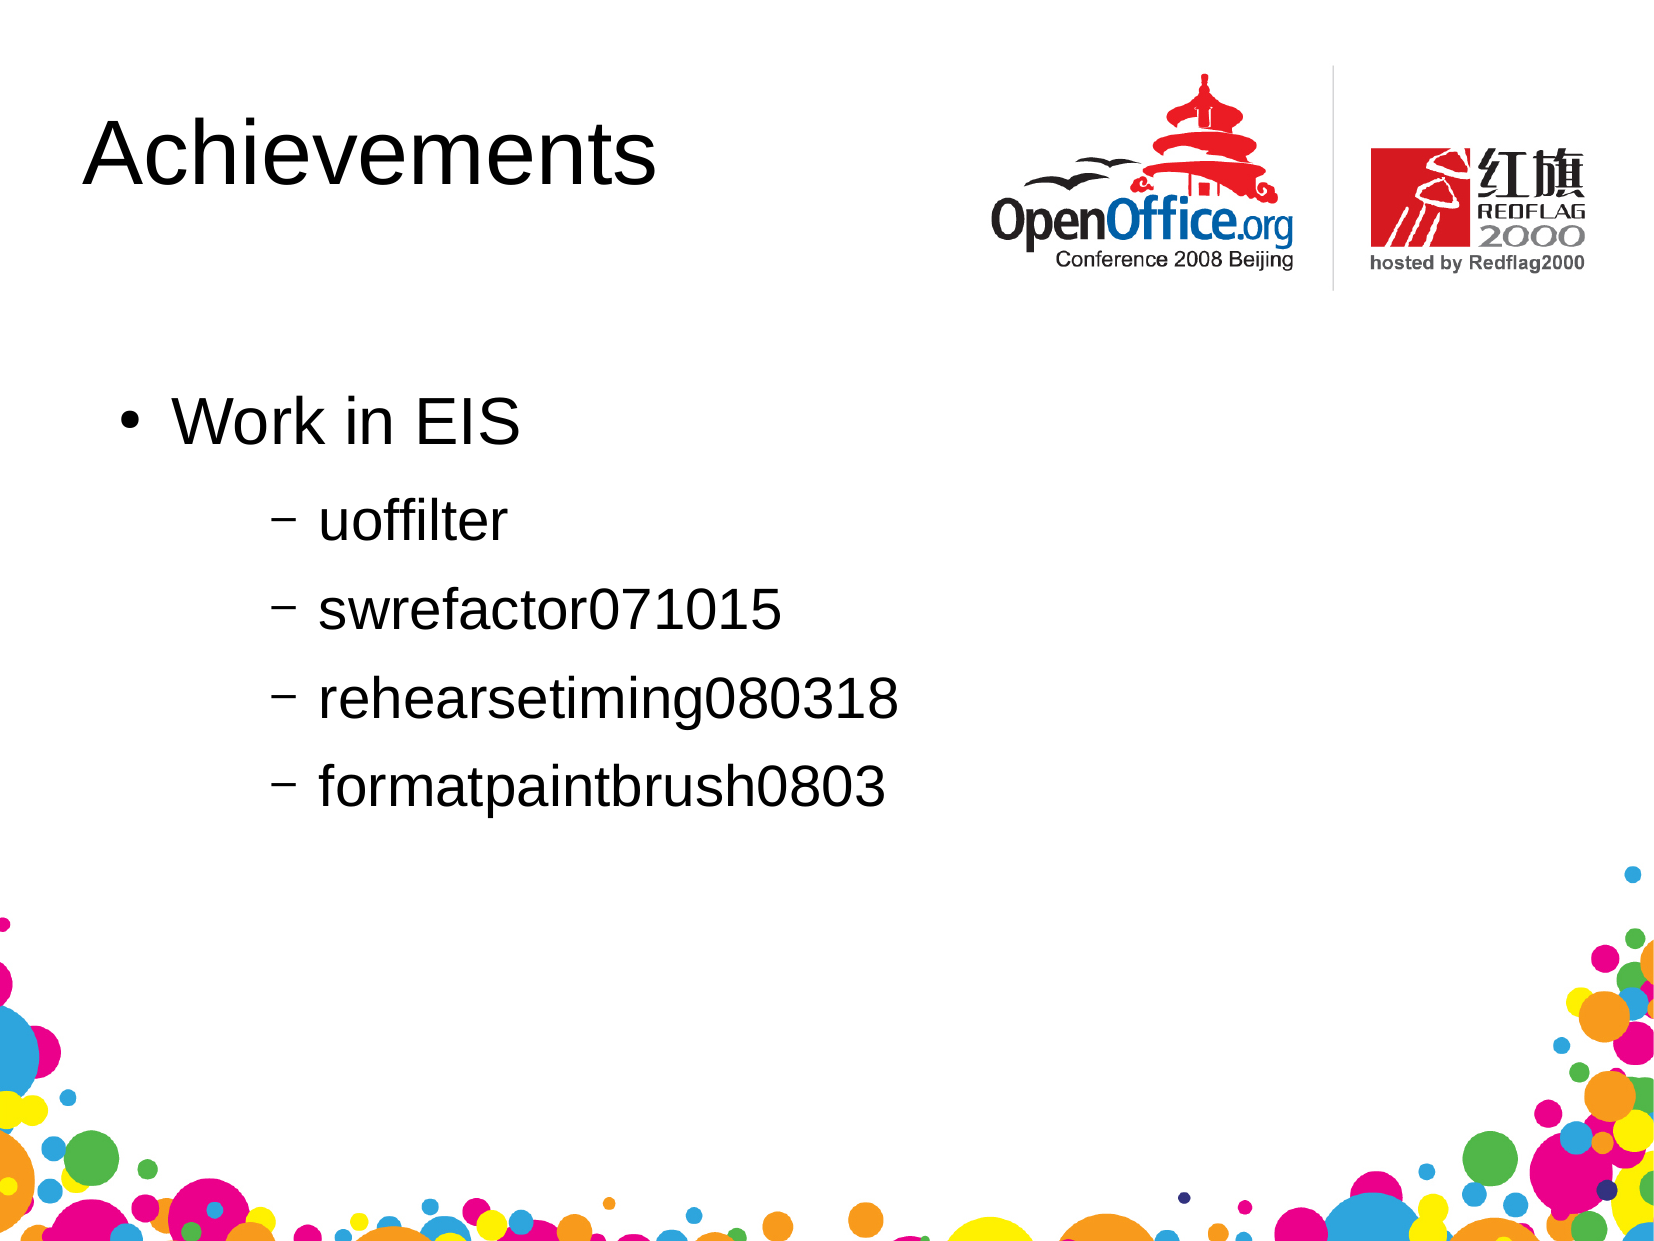

# Achievements
Work in EIS
uoffilter
swrefactor071015
rehearsetiming080318
formatpaintbrush0803